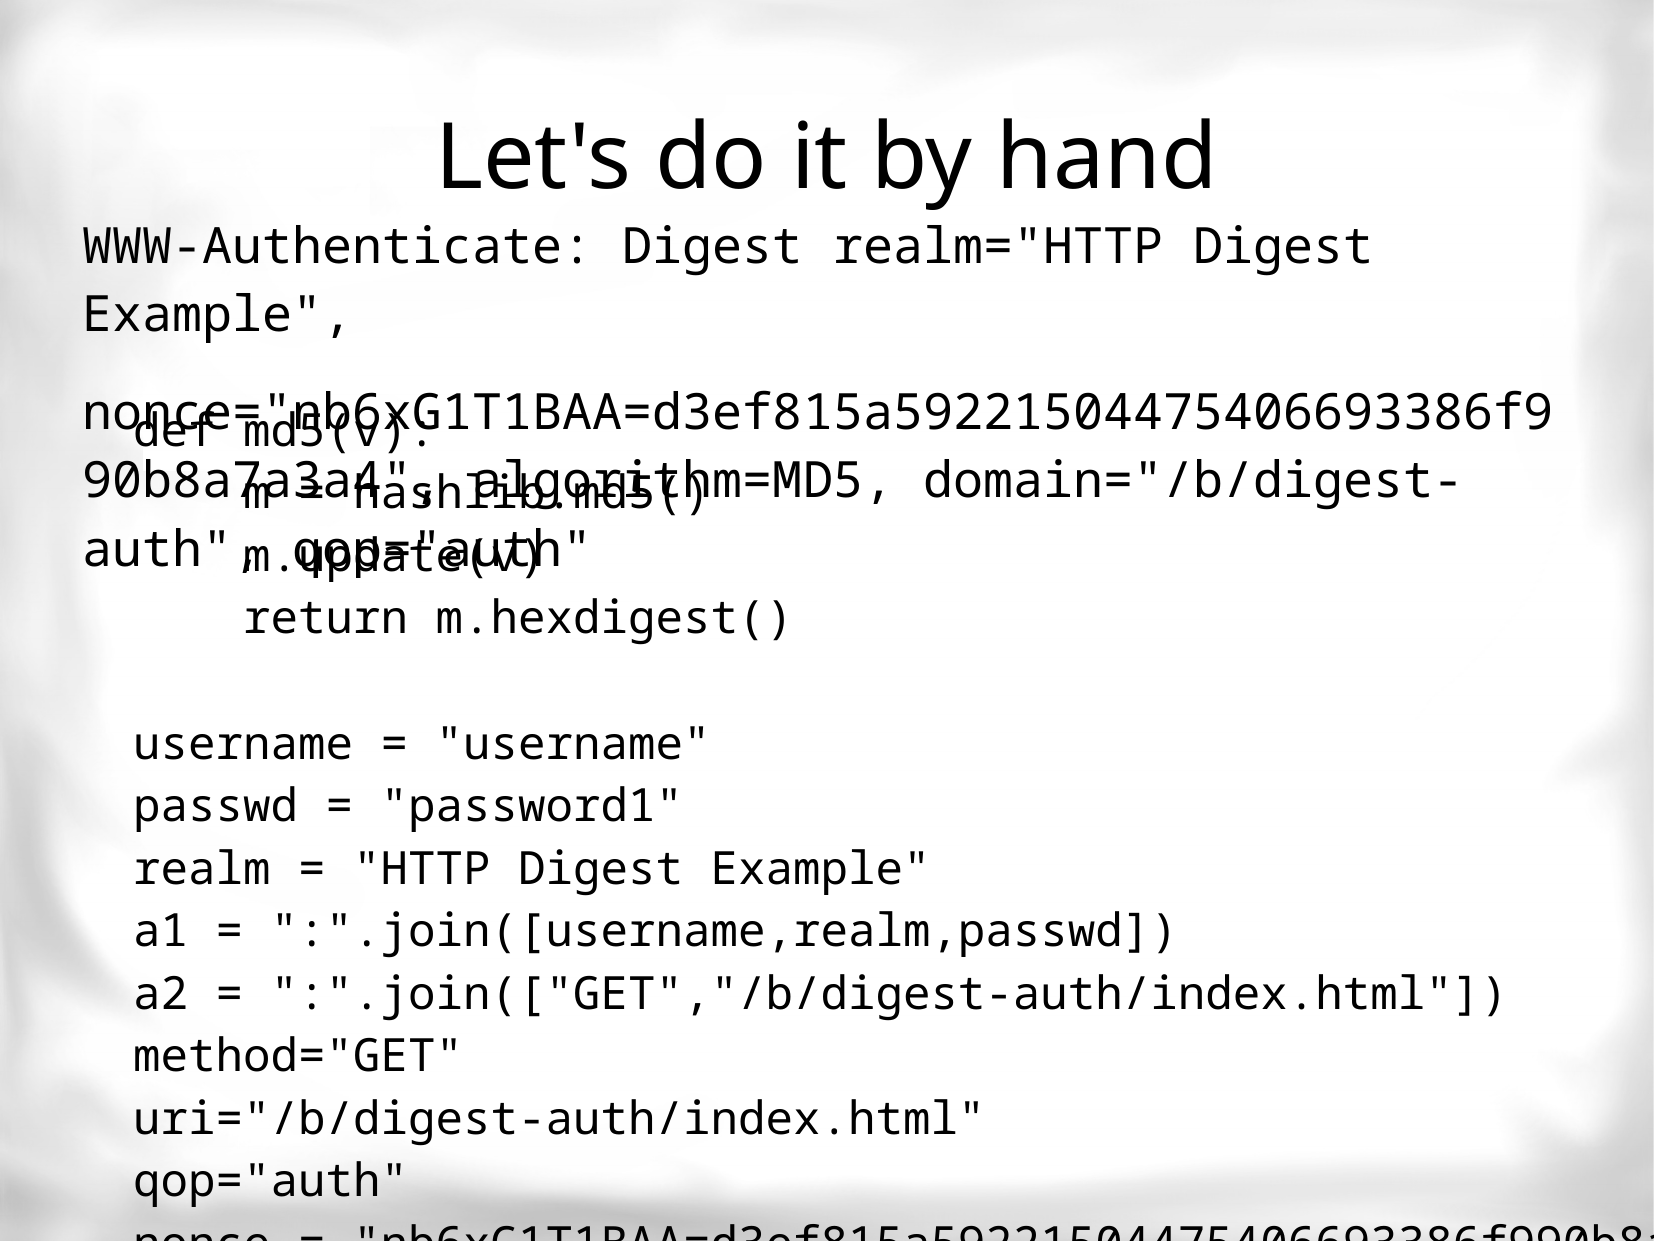

# Let's do it by hand
WWW-Authenticate: Digest realm="HTTP Digest Example",
nonce="nb6xG1T1BAA=d3ef815a59221504475406693386f990b8a7a3a4", algorithm=MD5, domain="/b/digest-auth", qop="auth"
def md5(v):
 m = hashlib.md5()
 m.update(v)
 return m.hexdigest()
username = "username"
passwd = "password1"
realm = "HTTP Digest Example"
a1 = ":".join([username,realm,passwd])
a2 = ":".join(["GET","/b/digest-auth/index.html"])
method="GET"
uri="/b/digest-auth/index.html"
qop="auth"
nonce = "nb6xG1T1BAA=d3ef815a59221504475406693386f990b8a7a3a4"
nc="00000001"
cnonce="MjY3MGQyNWU4M2E0ZDFmMjAwMTJmMmVjMDAwZTgyN2I="
md5(md5(a1) + ":" + ":".join([nonce, nc, cnonce, qop, md5(a2)]))
# OUT: '523b3ab0a9d25185318b5d3cc9c634b5'